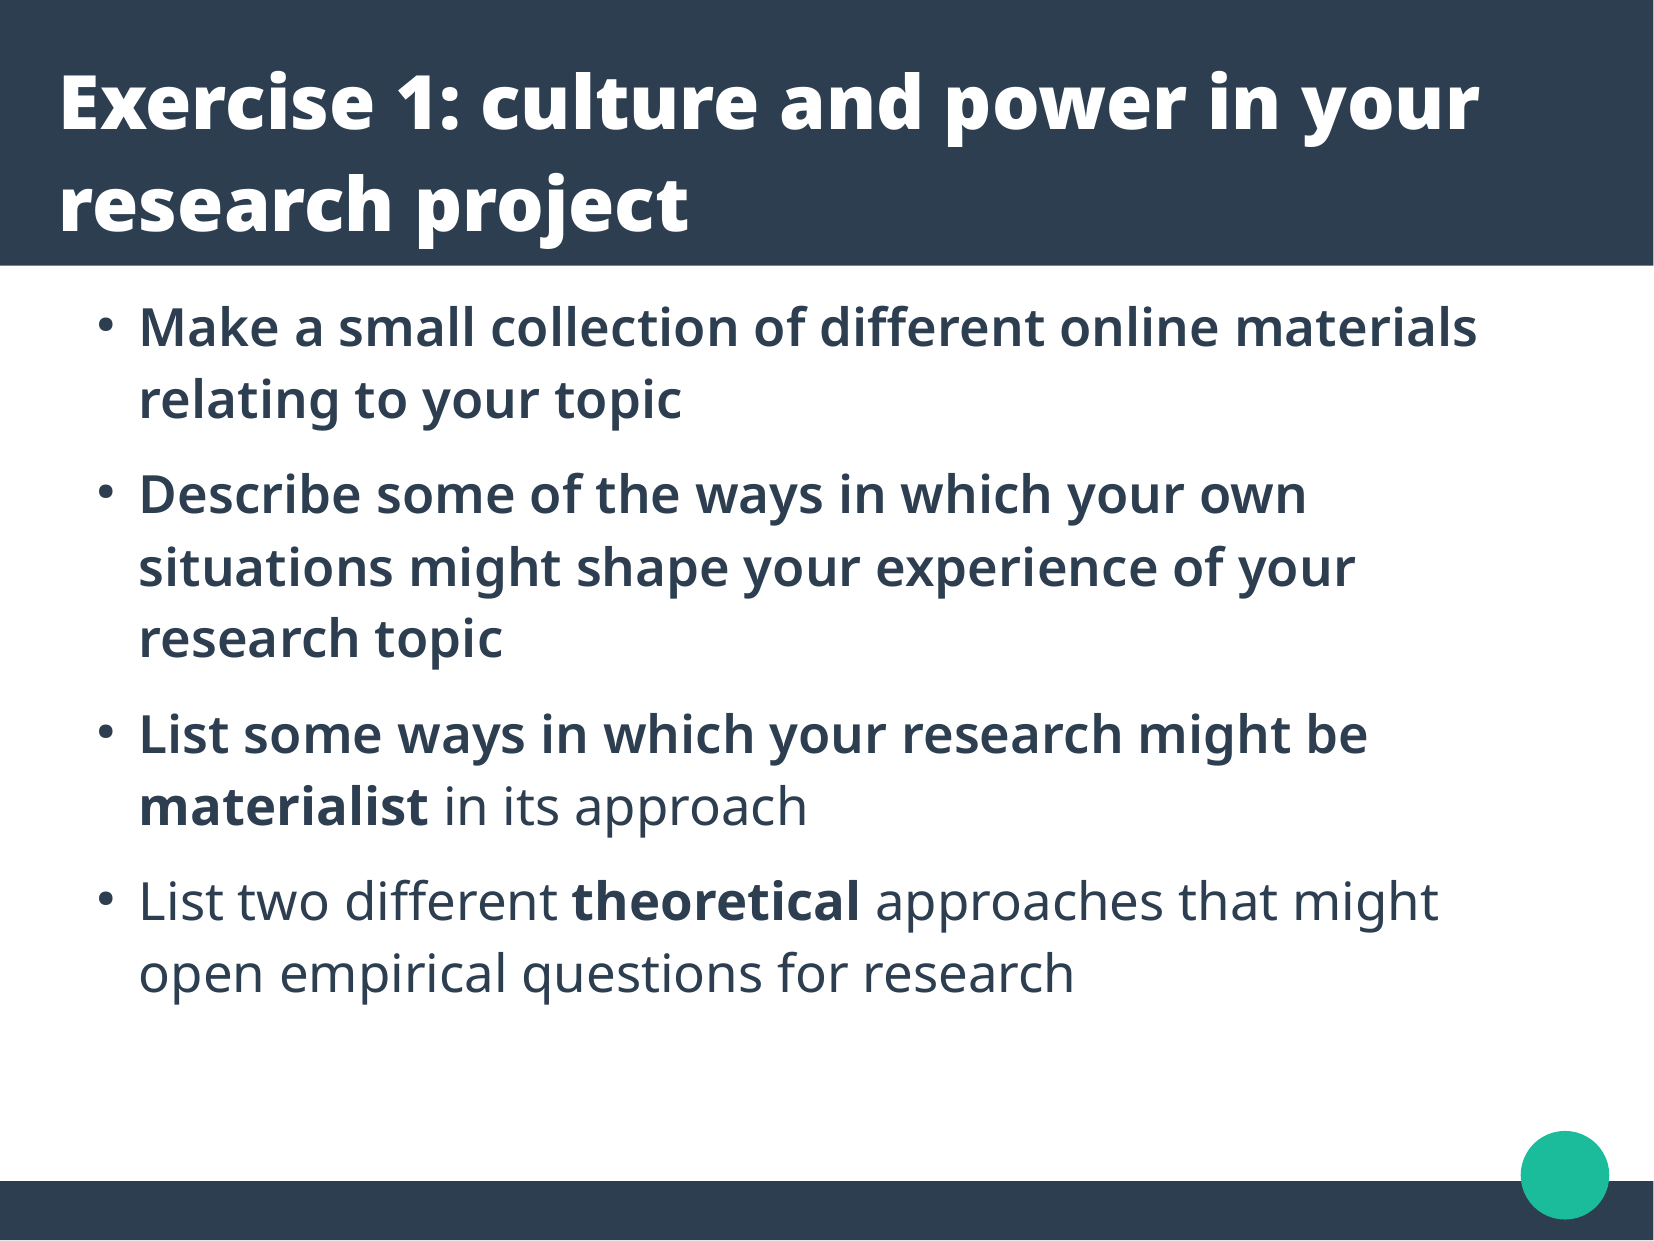

# Exercise 1: culture and power in your research project
Make a small collection of different online materials relating to your topic
Describe some of the ways in which your own situations might shape your experience of your research topic
List some ways in which your research might be materialist in its approach
List two different theoretical approaches that might open empirical questions for research